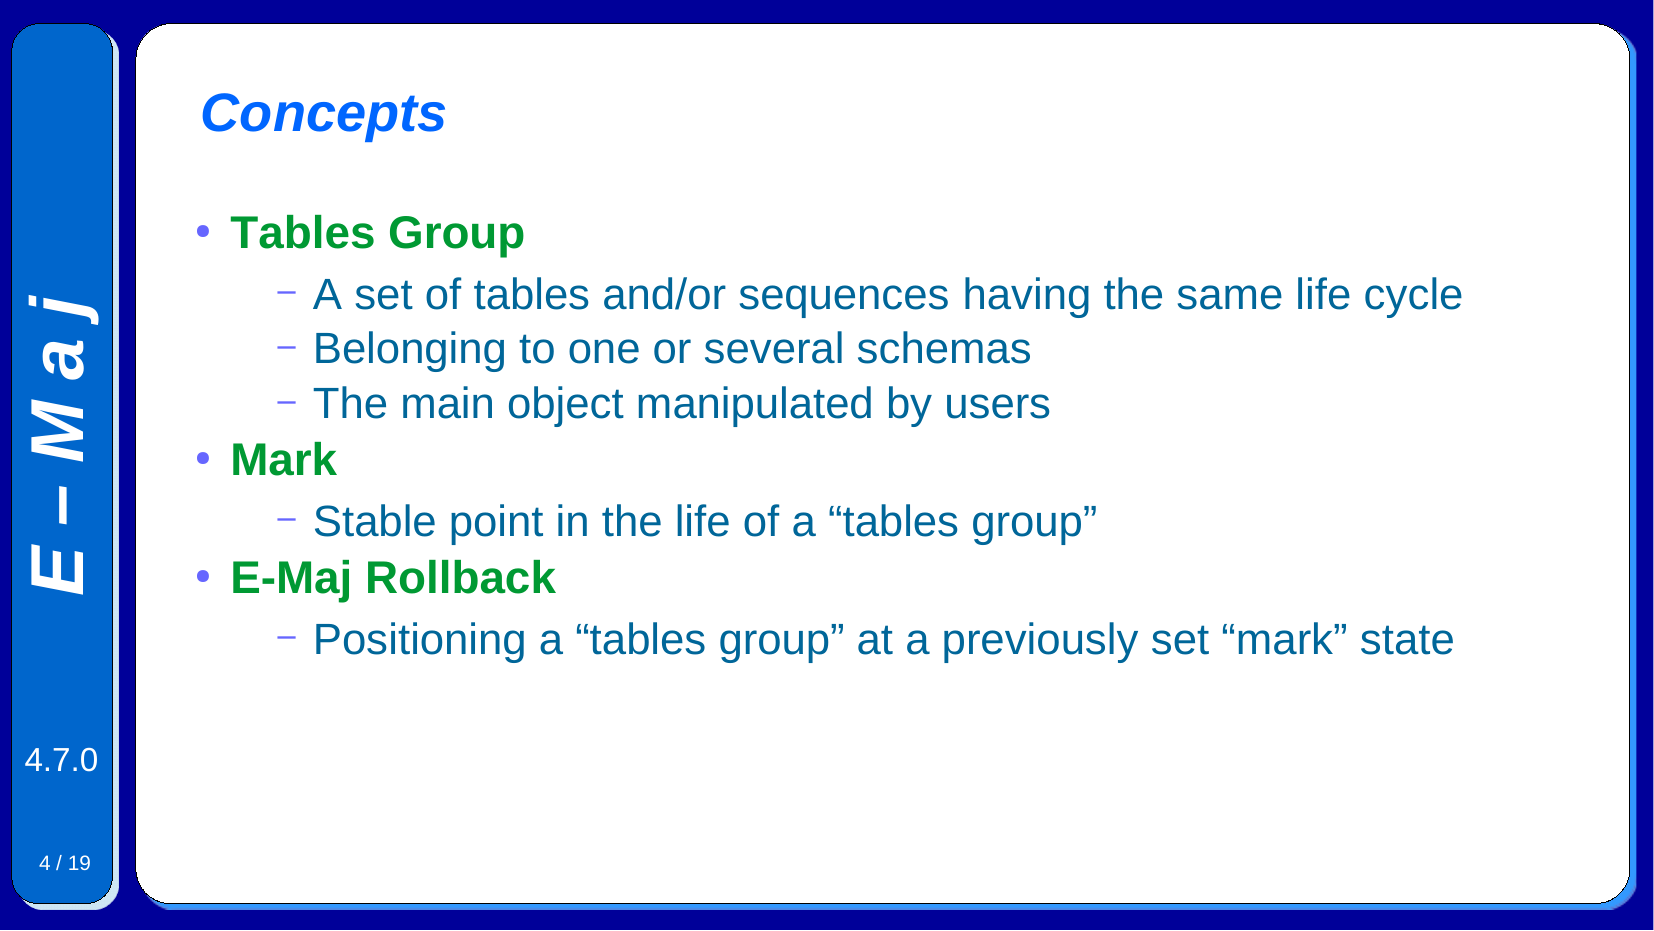

# Concepts
Tables Group
A set of tables and/or sequences having the same life cycle
Belonging to one or several schemas
The main object manipulated by users
Mark
Stable point in the life of a “tables group”
E-Maj Rollback
Positioning a “tables group” at a previously set “mark” state